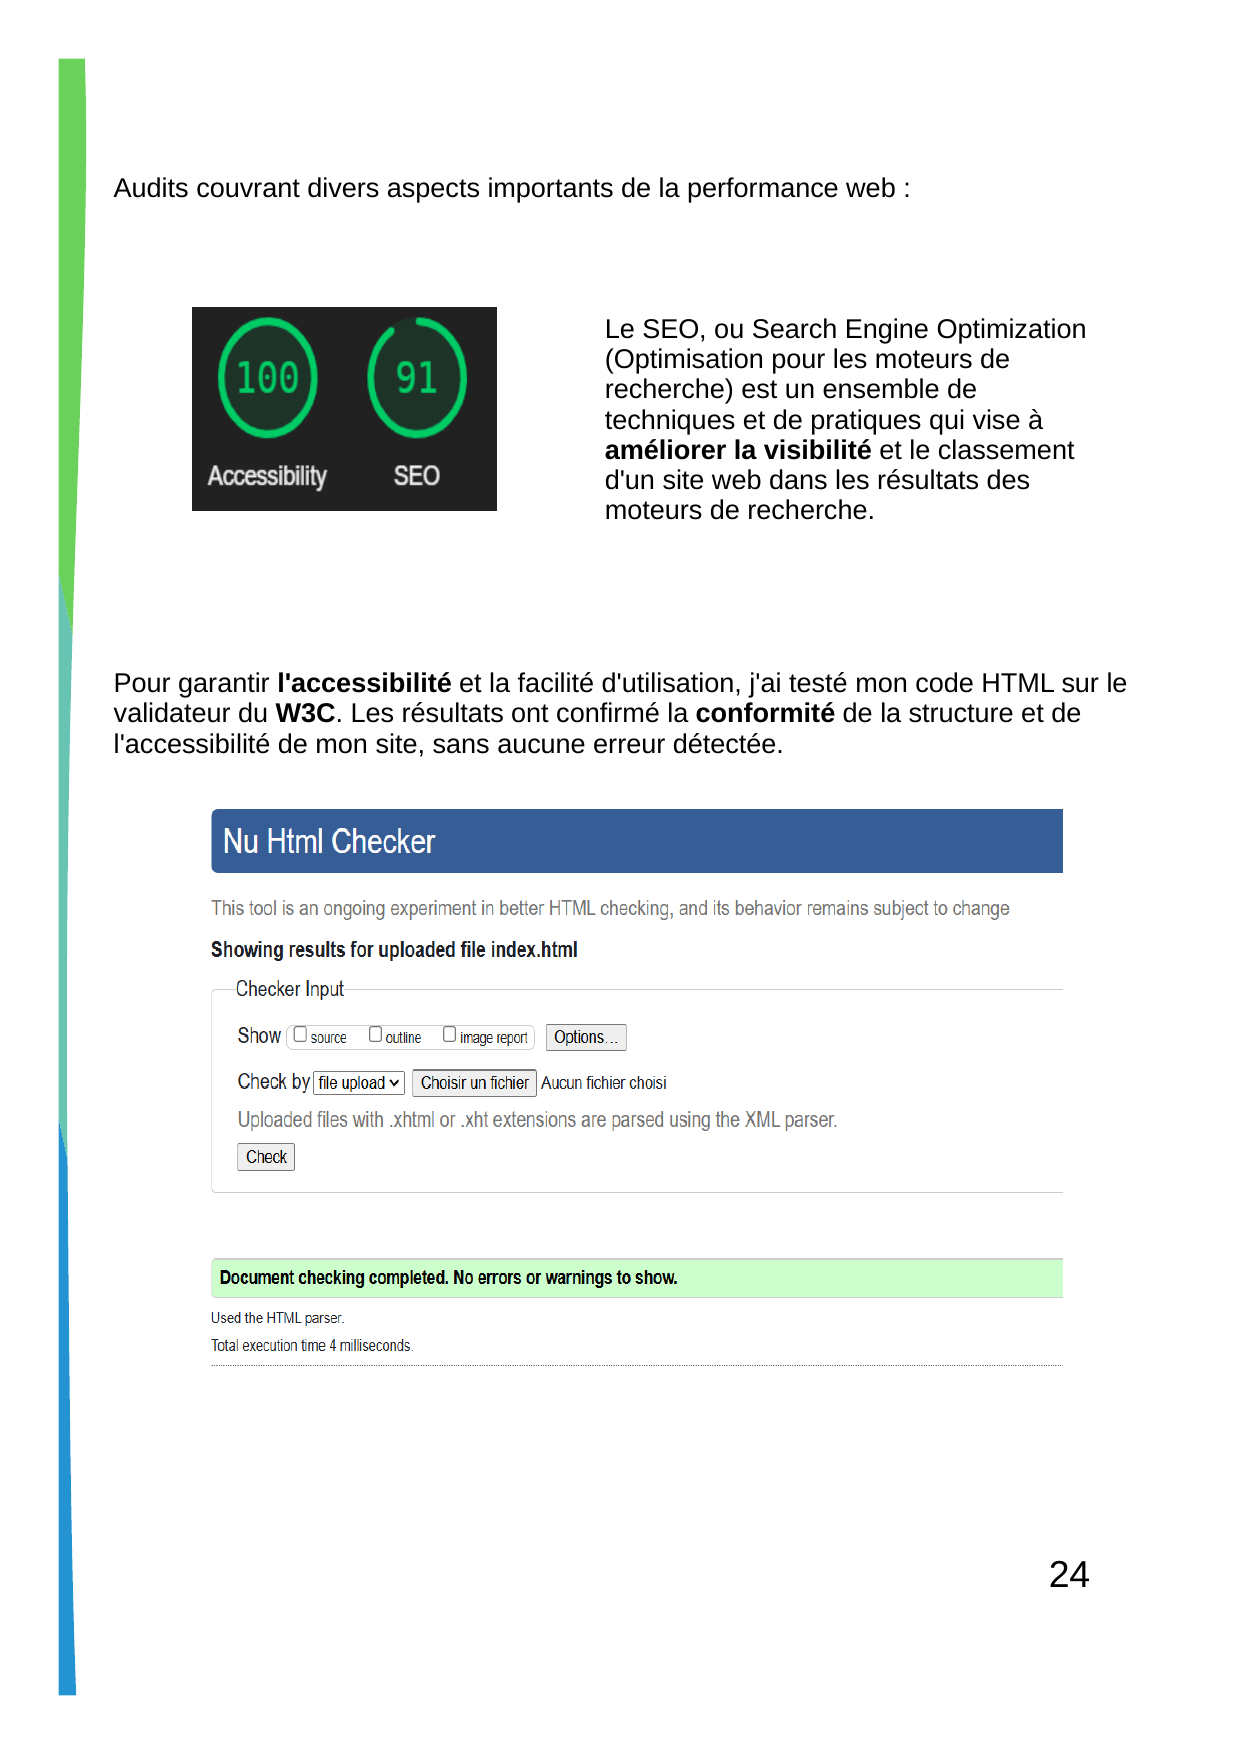

Audits couvrant divers aspects importants de la performance web :
Pour garantir l'accessibilité et la facilité d'utilisation, j'ai testé mon code HTML sur le validateur du W3C. Les résultats ont confirmé la conformité de la structure et de l'accessibilité de mon site, sans aucune erreur détectée.
Le SEO, ou Search Engine Optimization (Optimisation pour les moteurs de recherche) est un ensemble de techniques et de pratiques qui vise à améliorer la visibilité et le classement d'un site web dans les résultats des moteurs de recherche.